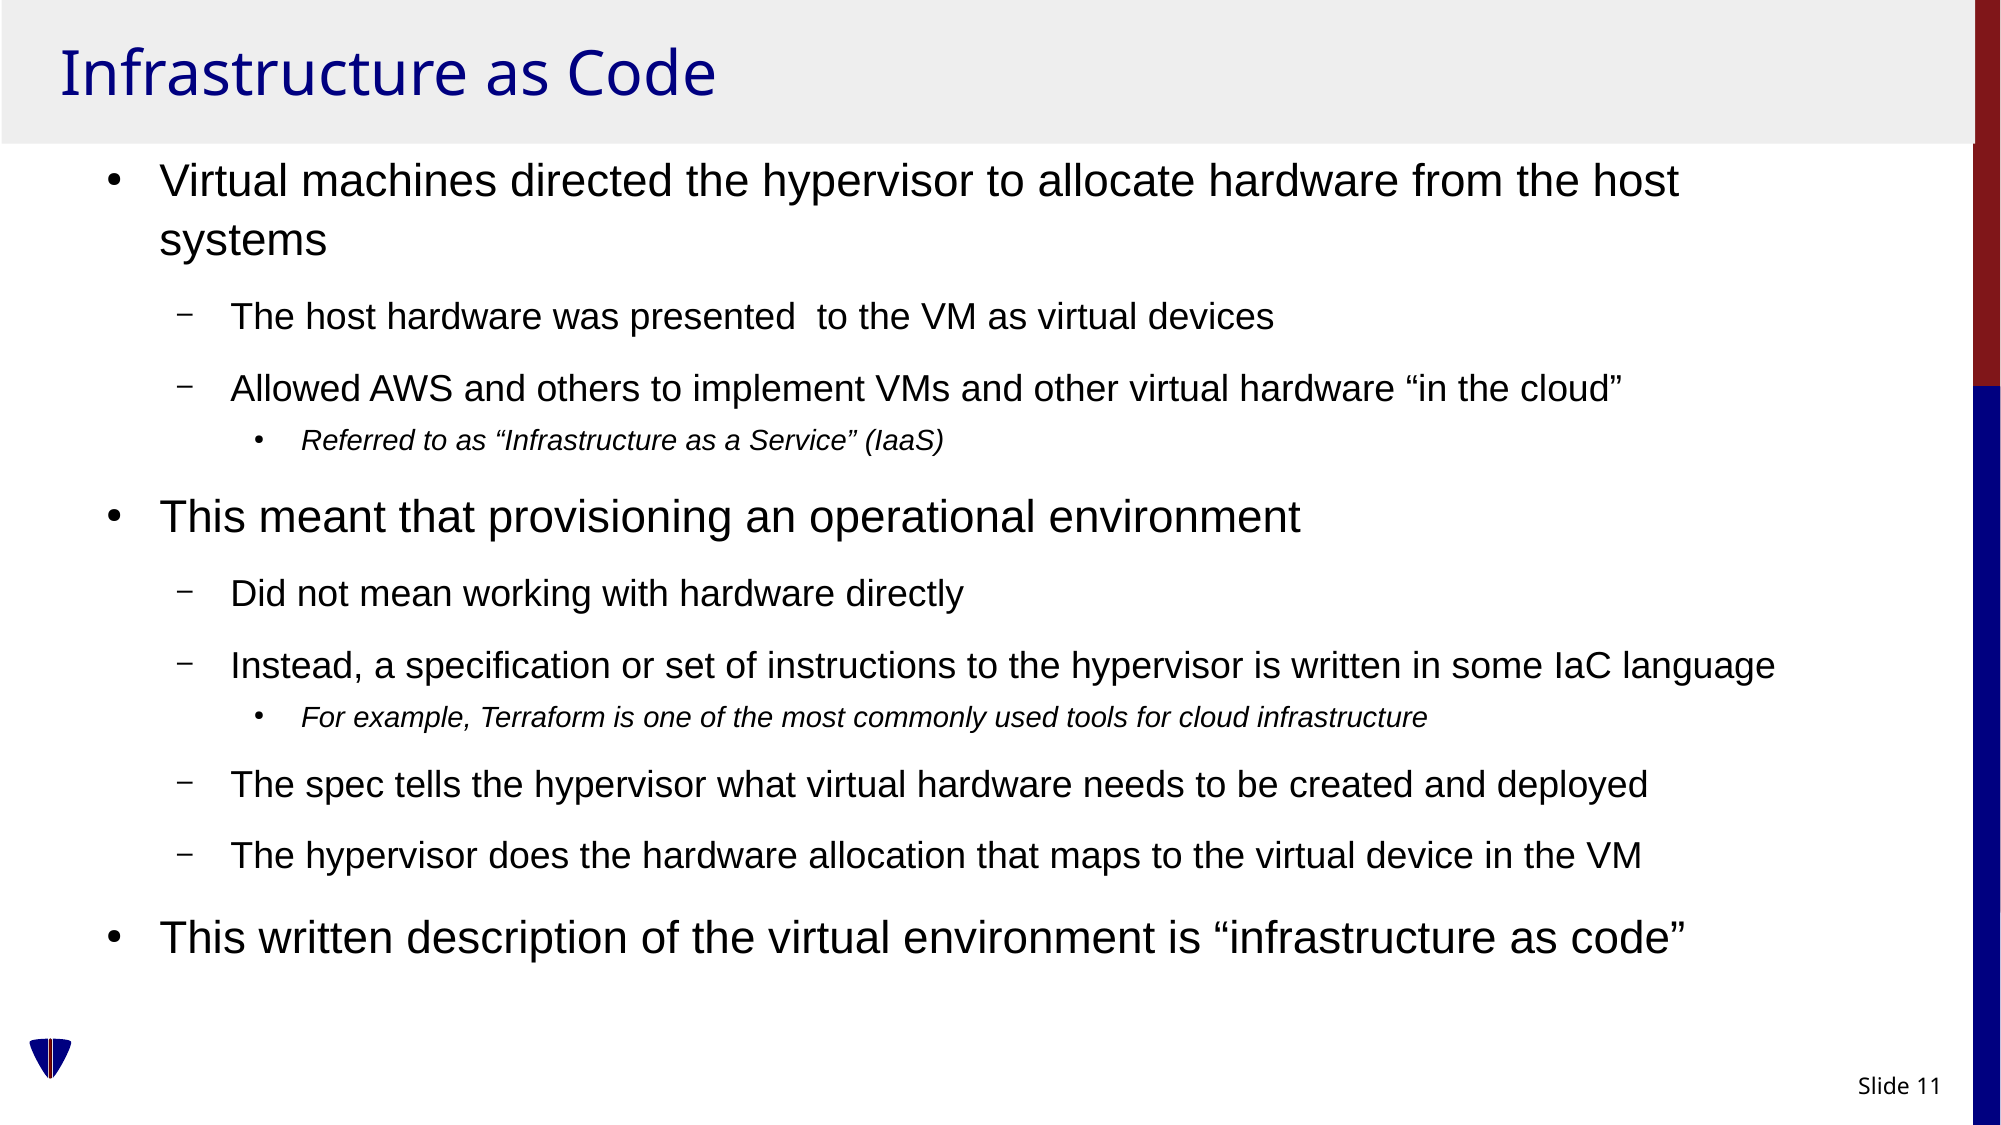

# Infrastructure as Code
Virtual machines directed the hypervisor to allocate hardware from the host systems
The host hardware was presented to the VM as virtual devices
Allowed AWS and others to implement VMs and other virtual hardware “in the cloud”
Referred to as “Infrastructure as a Service” (IaaS)
This meant that provisioning an operational environment
Did not mean working with hardware directly
Instead, a specification or set of instructions to the hypervisor is written in some IaC language
For example, Terraform is one of the most commonly used tools for cloud infrastructure
The spec tells the hypervisor what virtual hardware needs to be created and deployed
The hypervisor does the hardware allocation that maps to the virtual device in the VM
This written description of the virtual environment is “infrastructure as code”